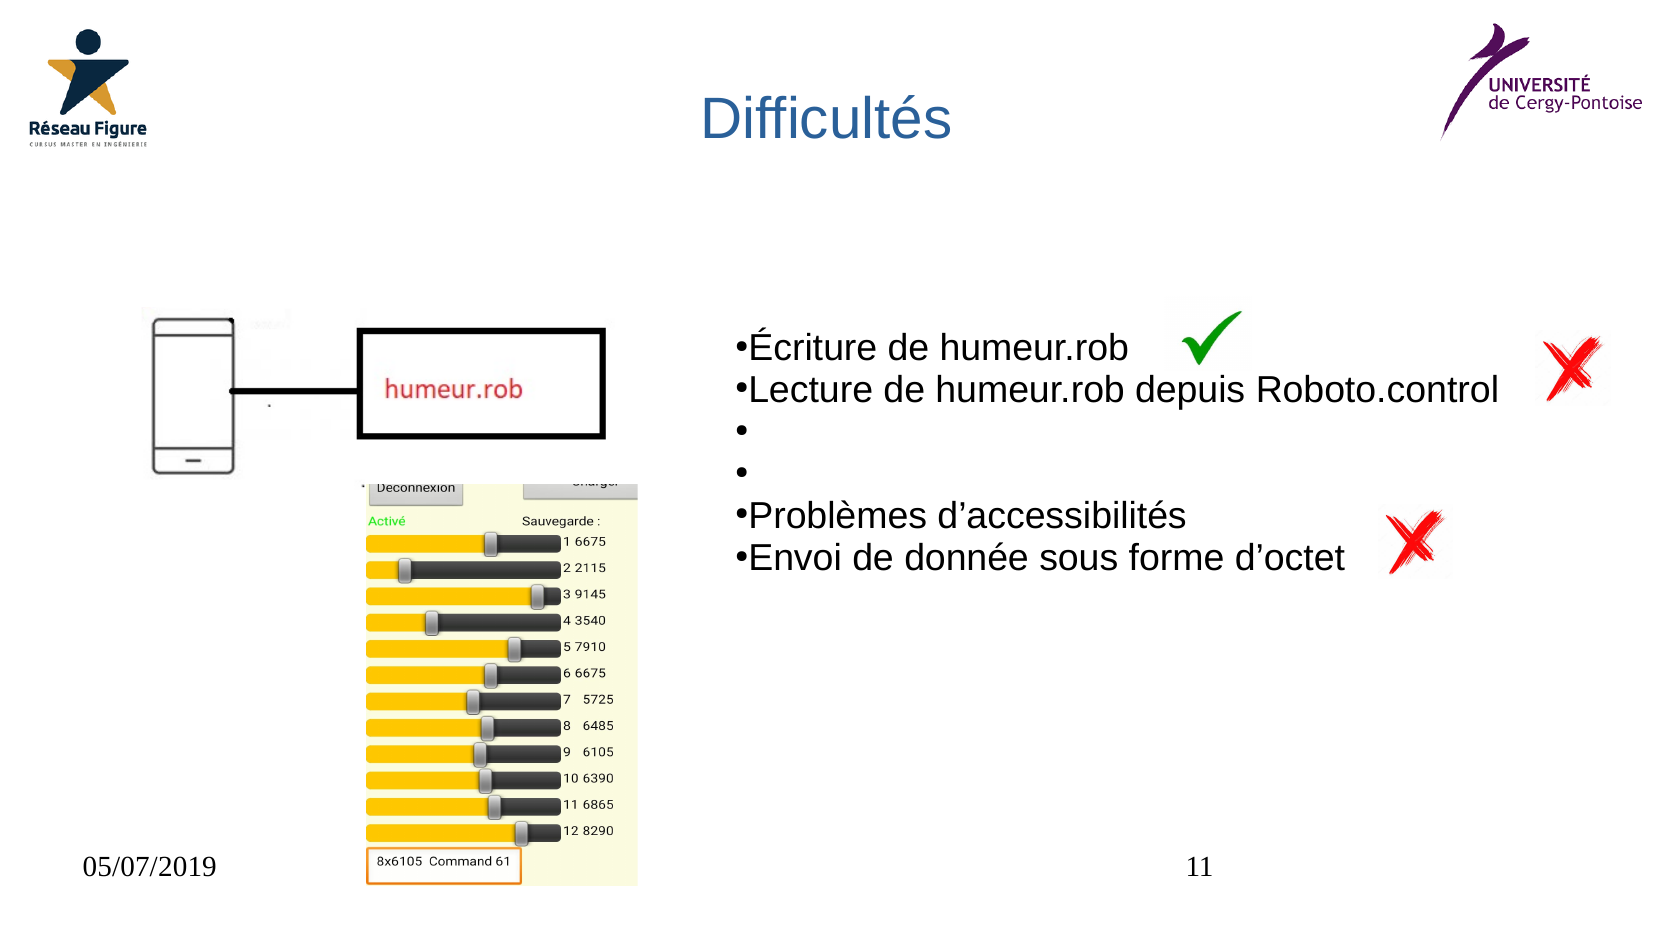

# Difficultés
Écriture de humeur.rob
Lecture de humeur.rob depuis Roboto.control
Problèmes d’accessibilités
Envoi de donnée sous forme d’octet
05/07/2019